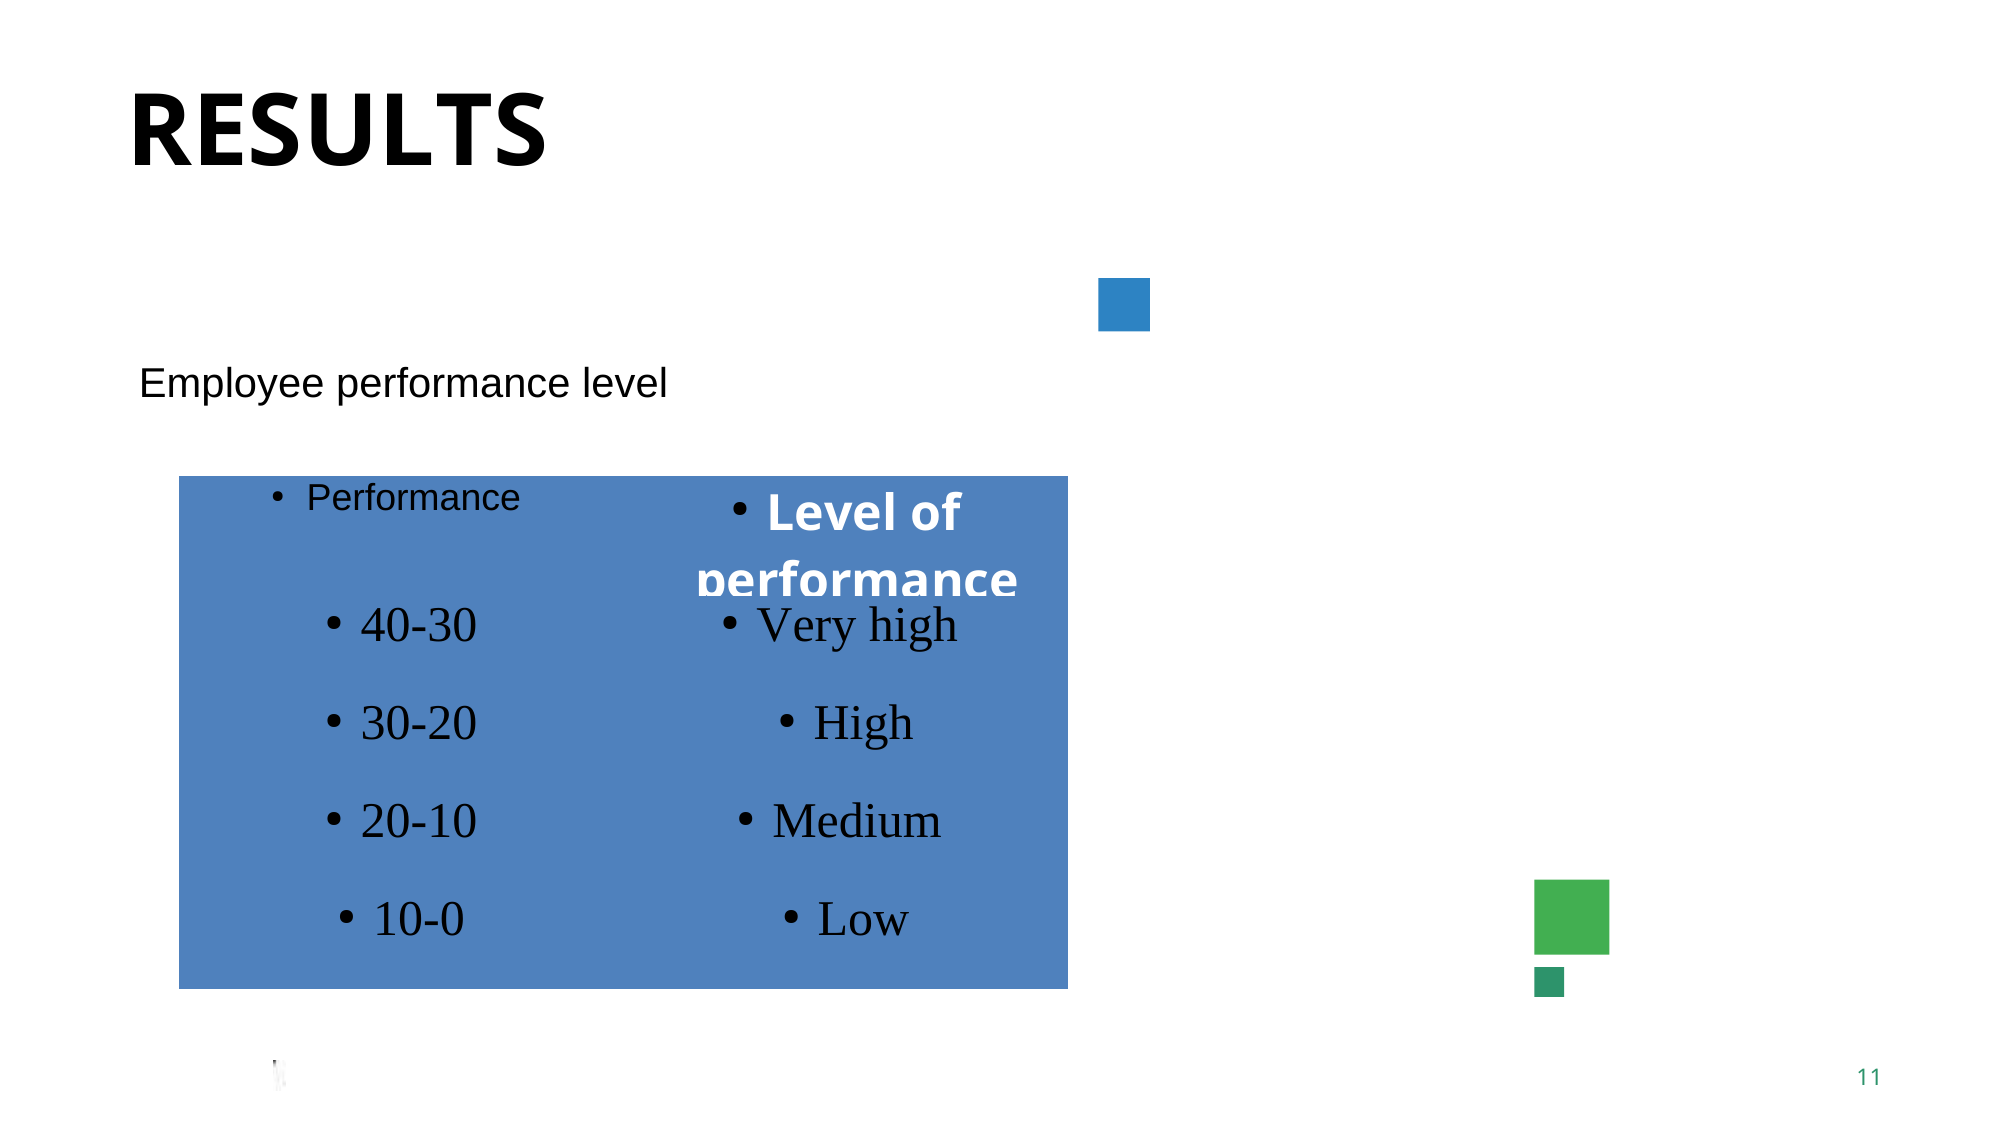

# RESULTS
Employee performance level
| Performance | Level of performance |
| --- | --- |
| 40-30 | Very high |
| 30-20 | High |
| 20-10 | Medium |
| 10-0 | Low |